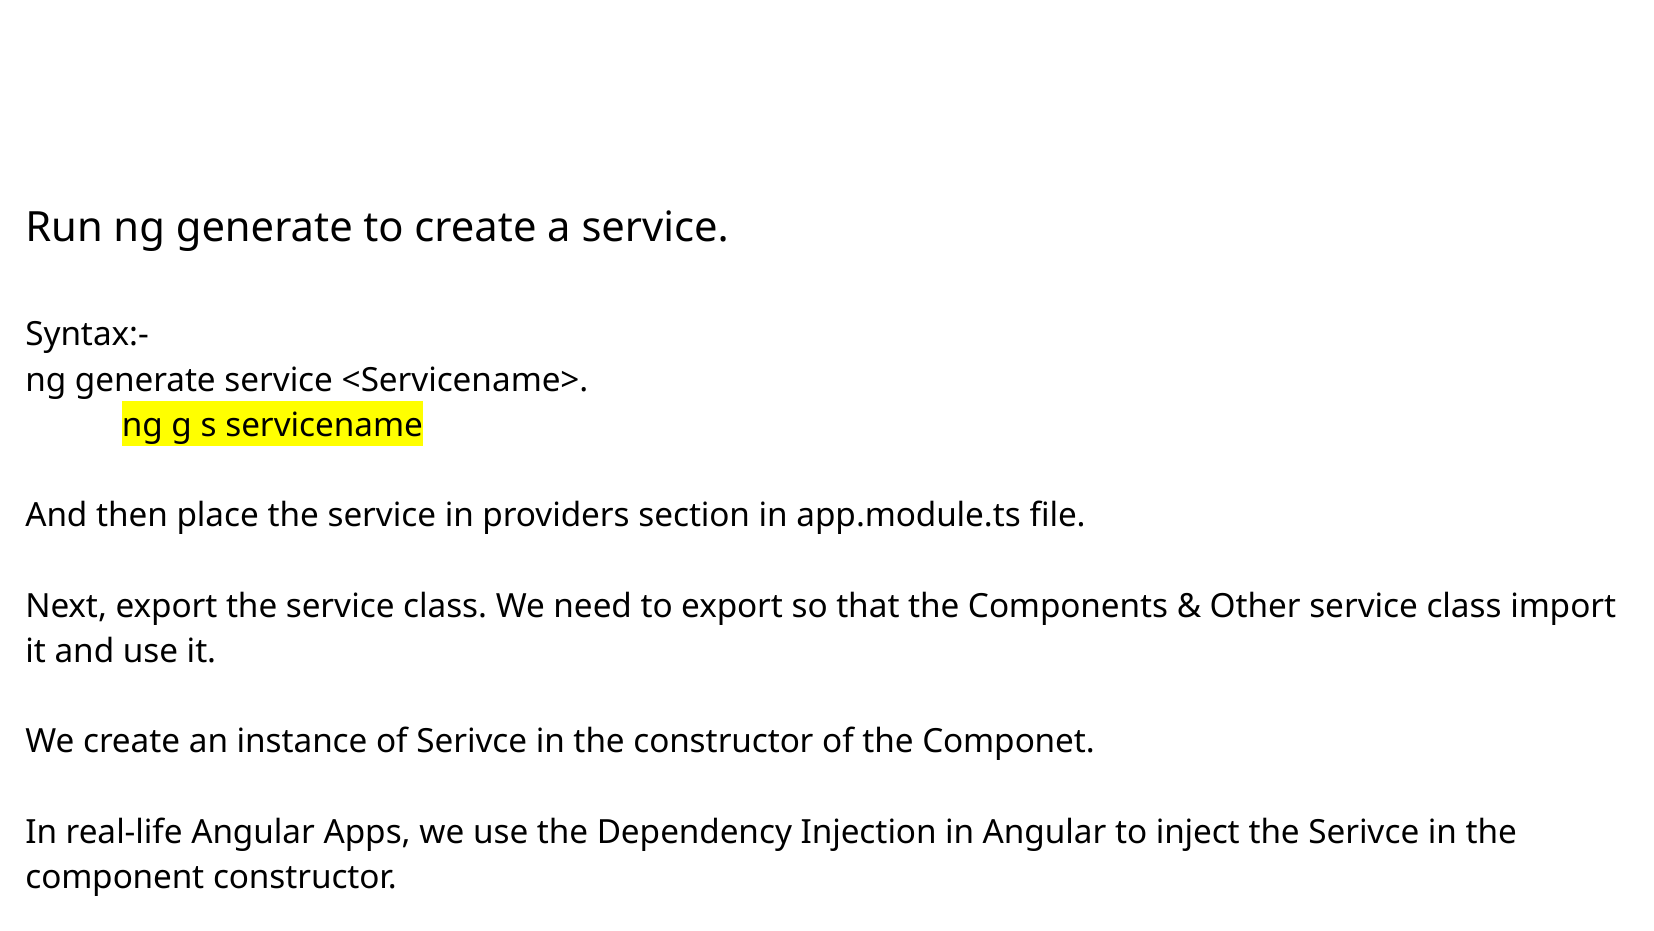

Run ng generate to create a service.
Syntax:-
ng generate service <Servicename>.
 ng g s servicename
And then place the service in providers section in app.module.ts file.
Next, export the service class. We need to export so that the Components & Other service class import it and use it.
We create an instance of Serivce in the constructor of the Componet.
In real-life Angular Apps, we use the Dependency Injection in Angular to inject the Serivce in the component constructor.